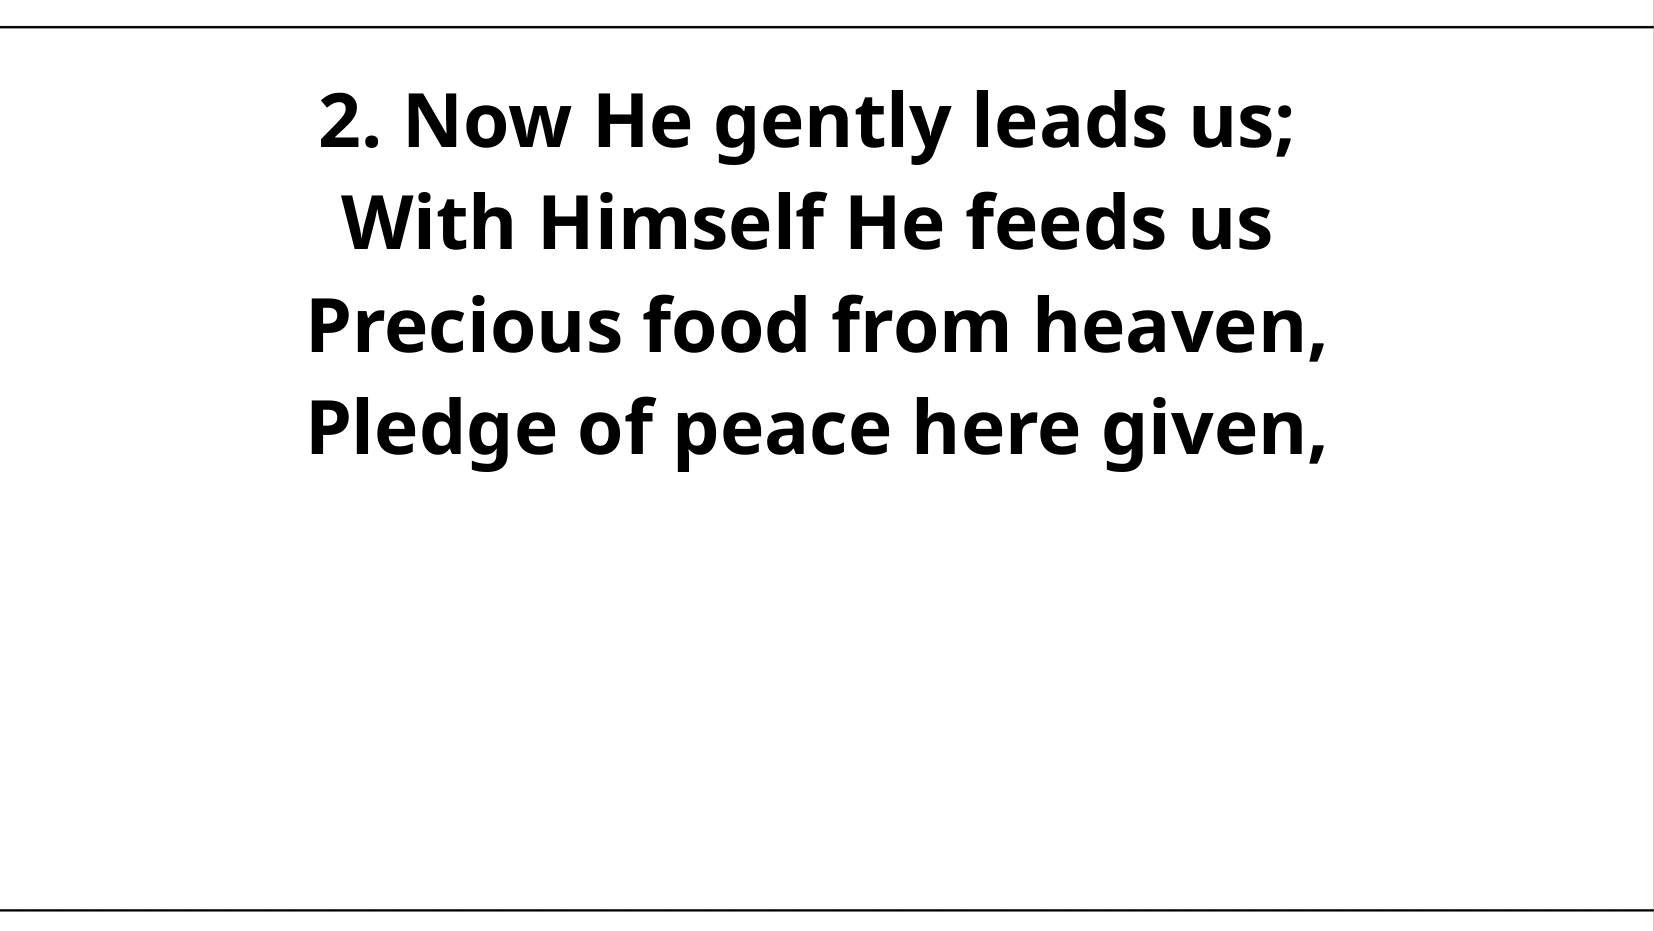

2. Now He gently leads us;
With Himself He feeds us
Precious food from heaven,
Pledge of peace here given,